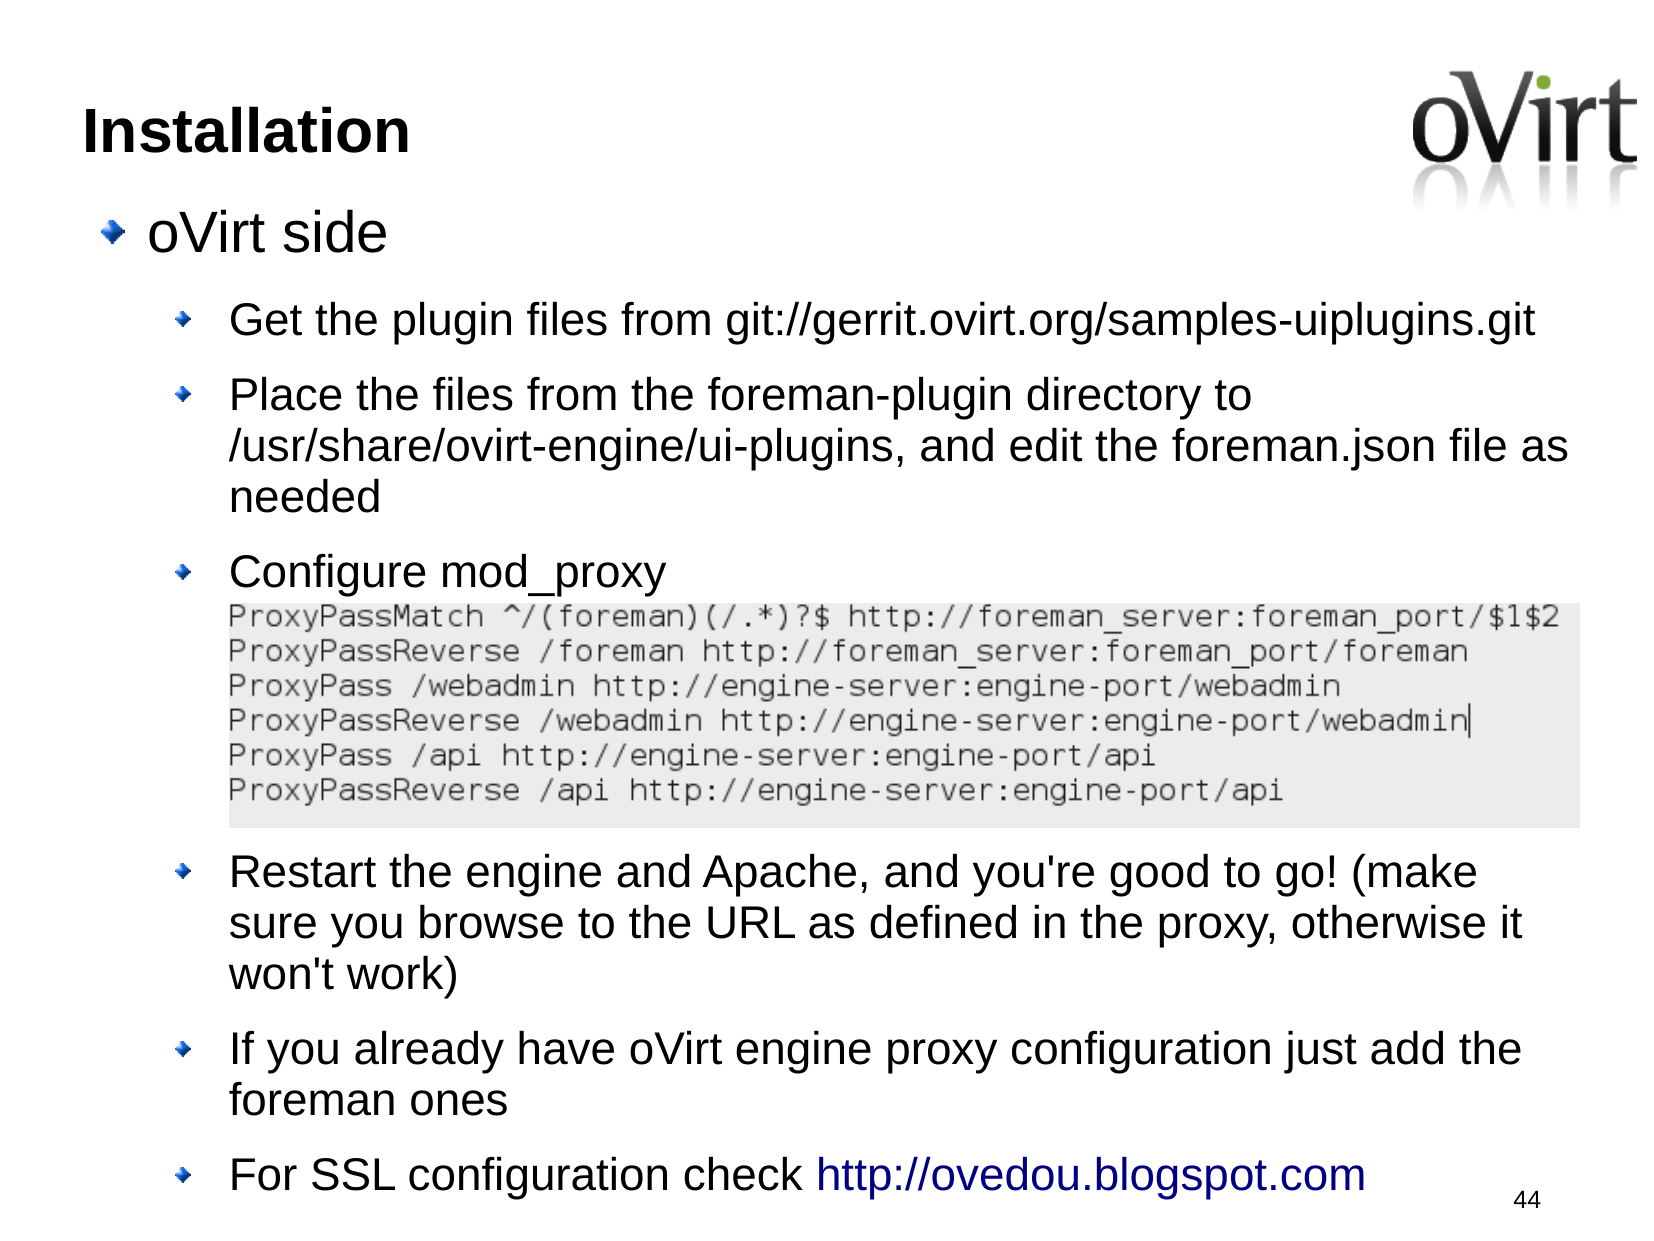

# Installation
oVirt side
Get the plugin files from git://gerrit.ovirt.org/samples-uiplugins.git
Place the files from the foreman-plugin directory to /usr/share/ovirt-engine/ui-plugins, and edit the foreman.json file as needed
Configure mod_proxy
Restart the engine and Apache, and you're good to go! (make sure you browse to the URL as defined in the proxy, otherwise it won't work)
If you already have oVirt engine proxy configuration just add the foreman ones
For SSL configuration check http://ovedou.blogspot.com